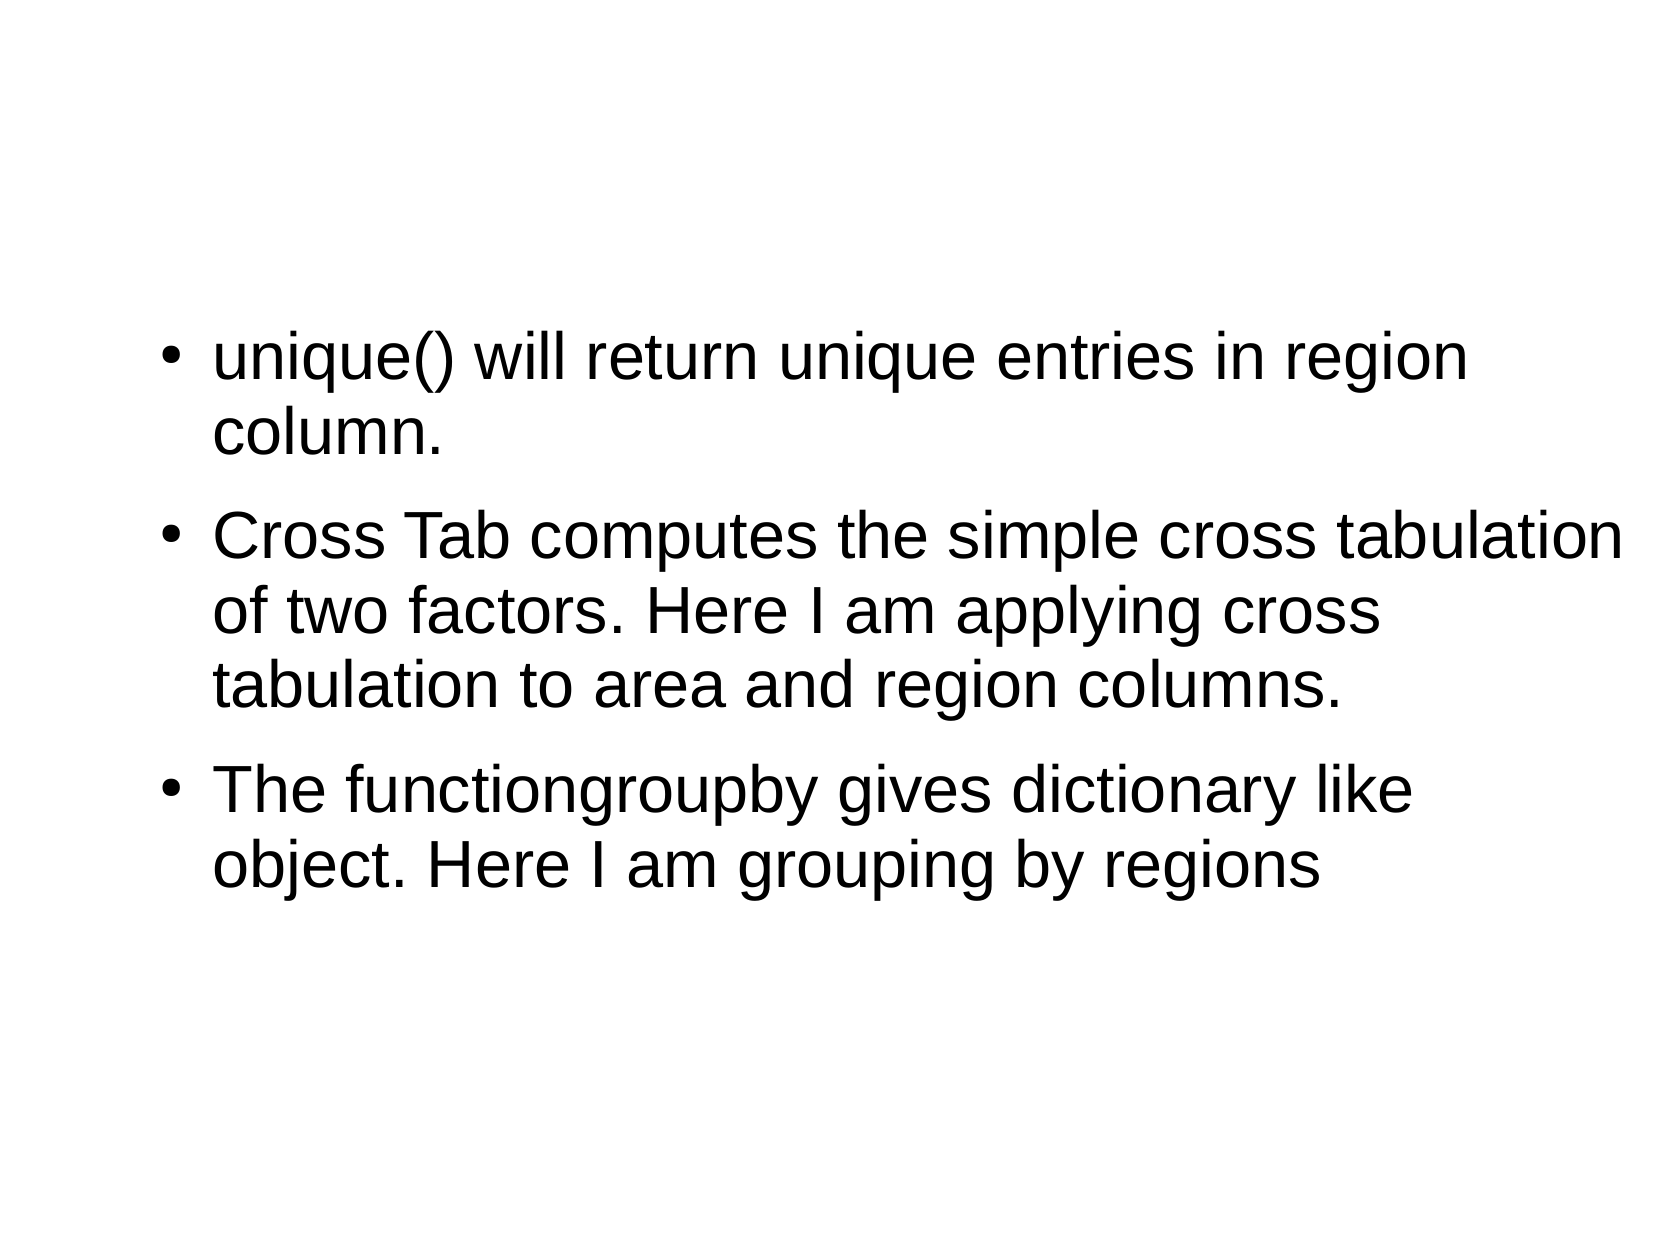

#
unique() will return unique entries in region column.
Cross Tab computes the simple cross tabulation of two factors. Here I am applying cross tabulation to area and region columns.
The functiongroupby gives dictionary like object. Here I am grouping by regions